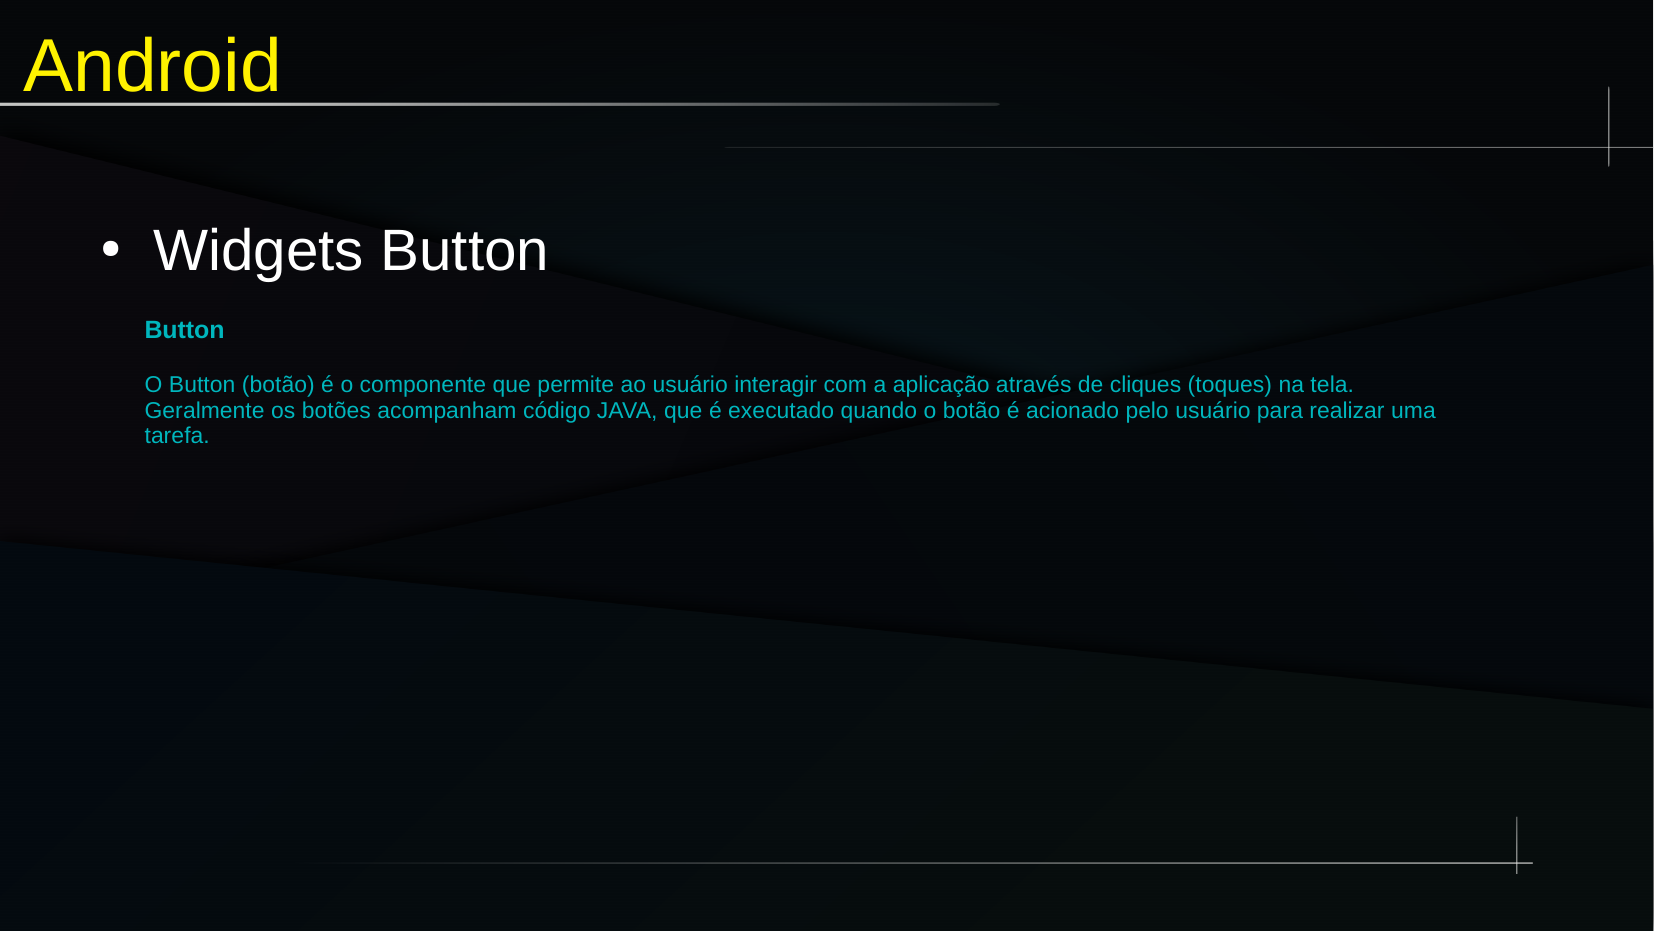

# Android
Widgets Button
Button
O Button (botão) é o componente que permite ao usuário interagir com a aplicação através de cliques (toques) na tela. Geralmente os botões acompanham código JAVA, que é executado quando o botão é acionado pelo usuário para realizar uma tarefa.